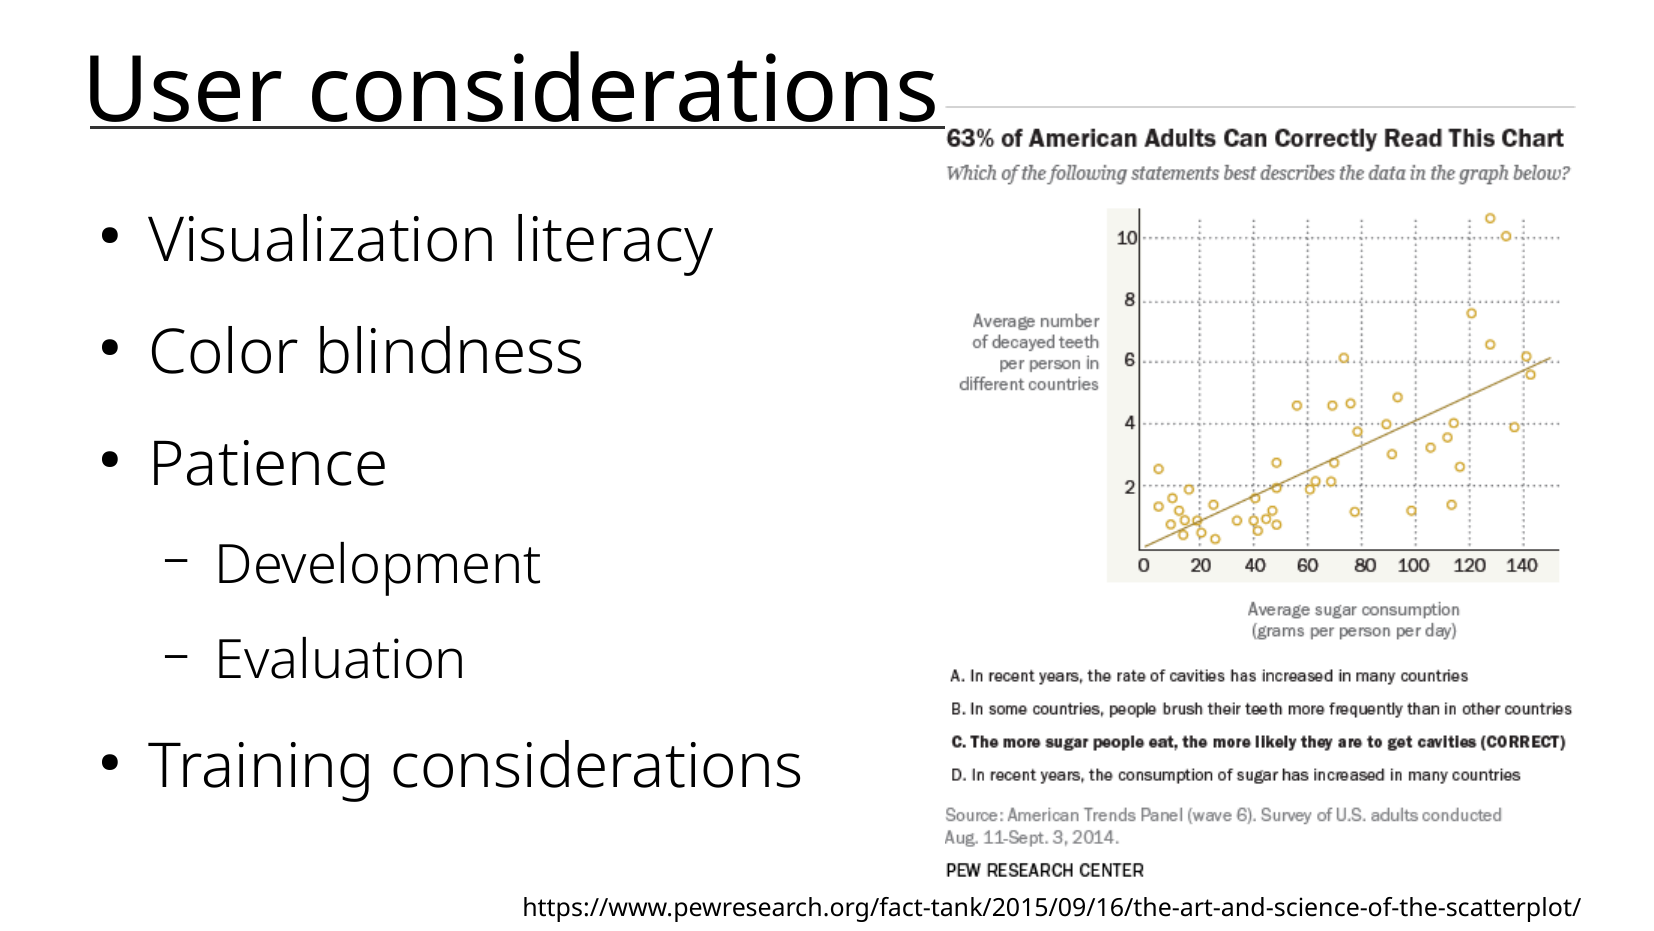

# User considerations
Visualization literacy
Color blindness
Patience
Development
Evaluation
Training considerations
7
https://www.pewresearch.org/fact-tank/2015/09/16/the-art-and-science-of-the-scatterplot/